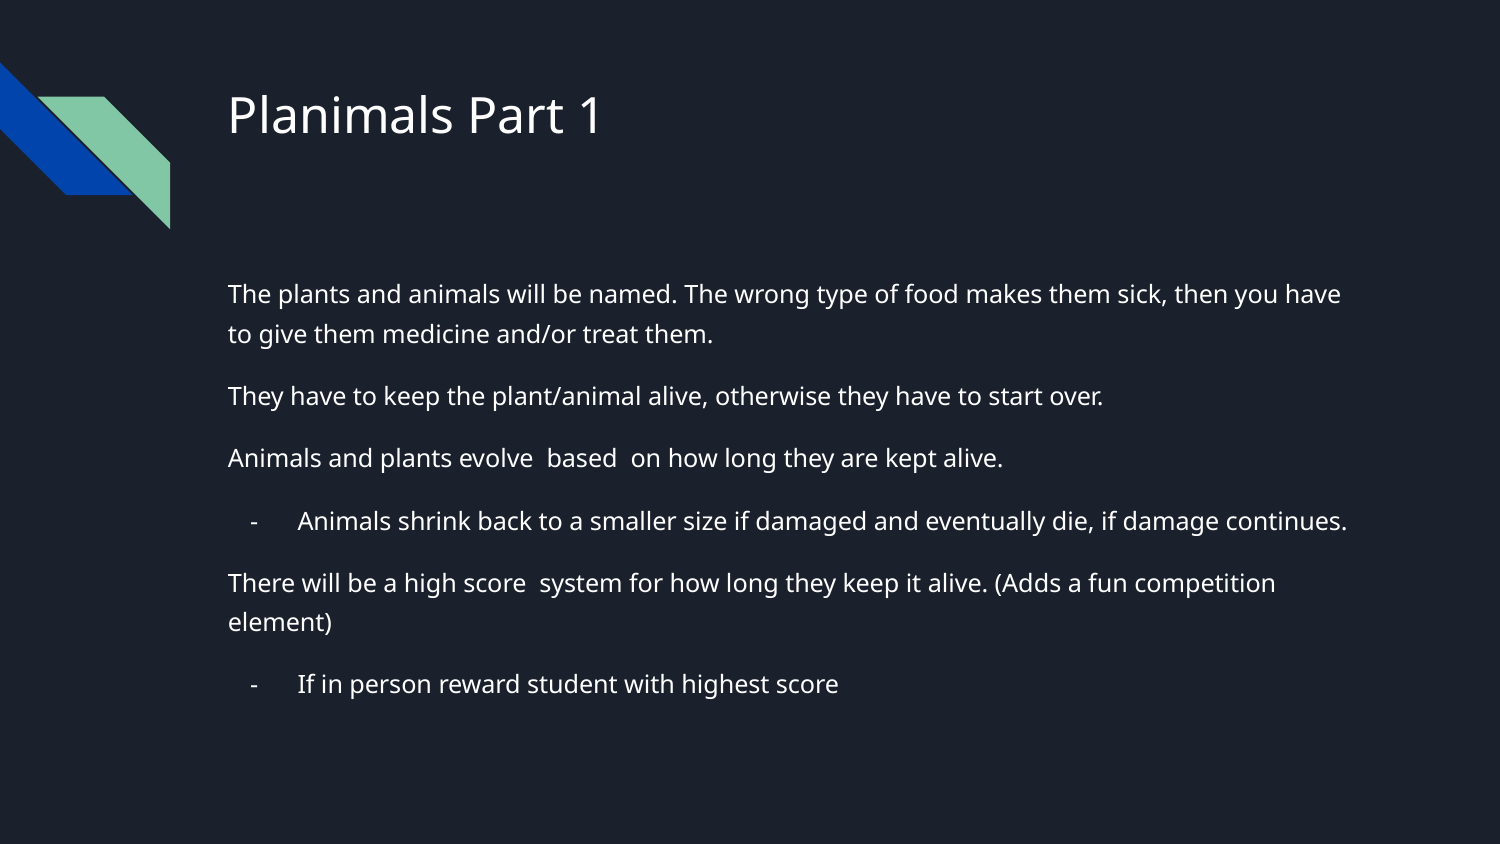

# Planimals Part 1
The plants and animals will be named. The wrong type of food makes them sick, then you have to give them medicine and/or treat them.
They have to keep the plant/animal alive, otherwise they have to start over.
Animals and plants evolve based on how long they are kept alive.
Animals shrink back to a smaller size if damaged and eventually die, if damage continues.
There will be a high score system for how long they keep it alive. (Adds a fun competition element)
If in person reward student with highest score